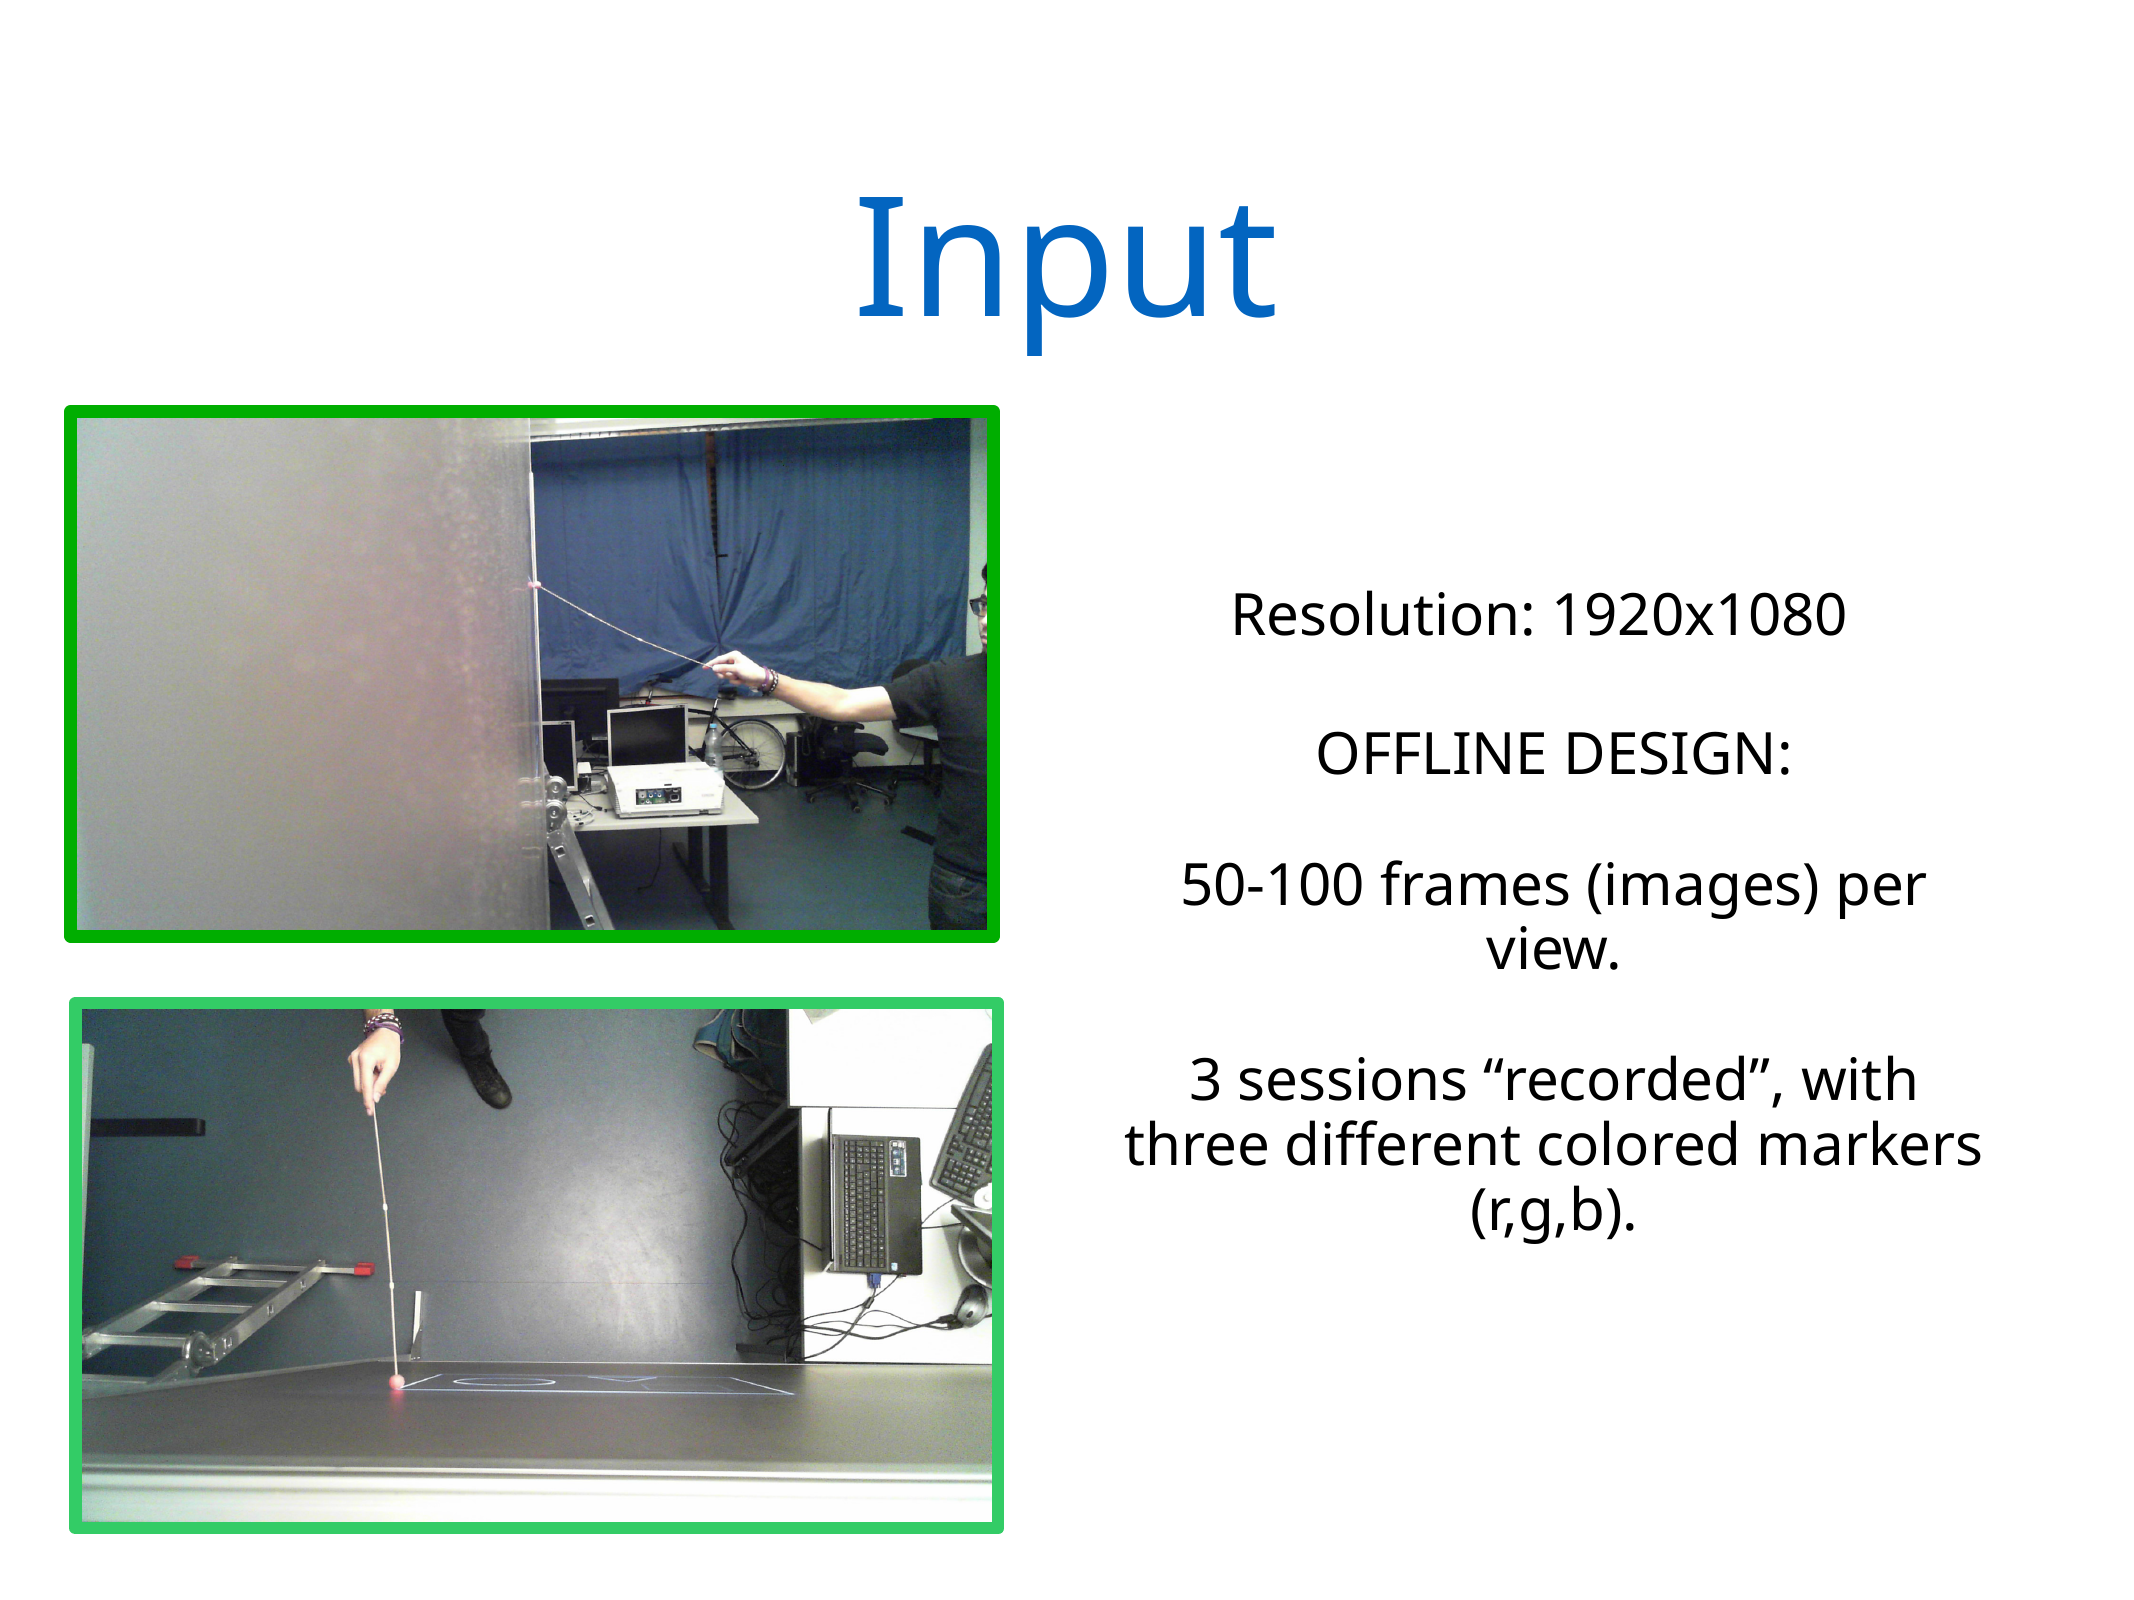

# Input
Resolution: 1920x1080
OFFLINE DESIGN:
50-100 frames (images) per view.
3 sessions “recorded”, with three different colored markers (r,g,b).